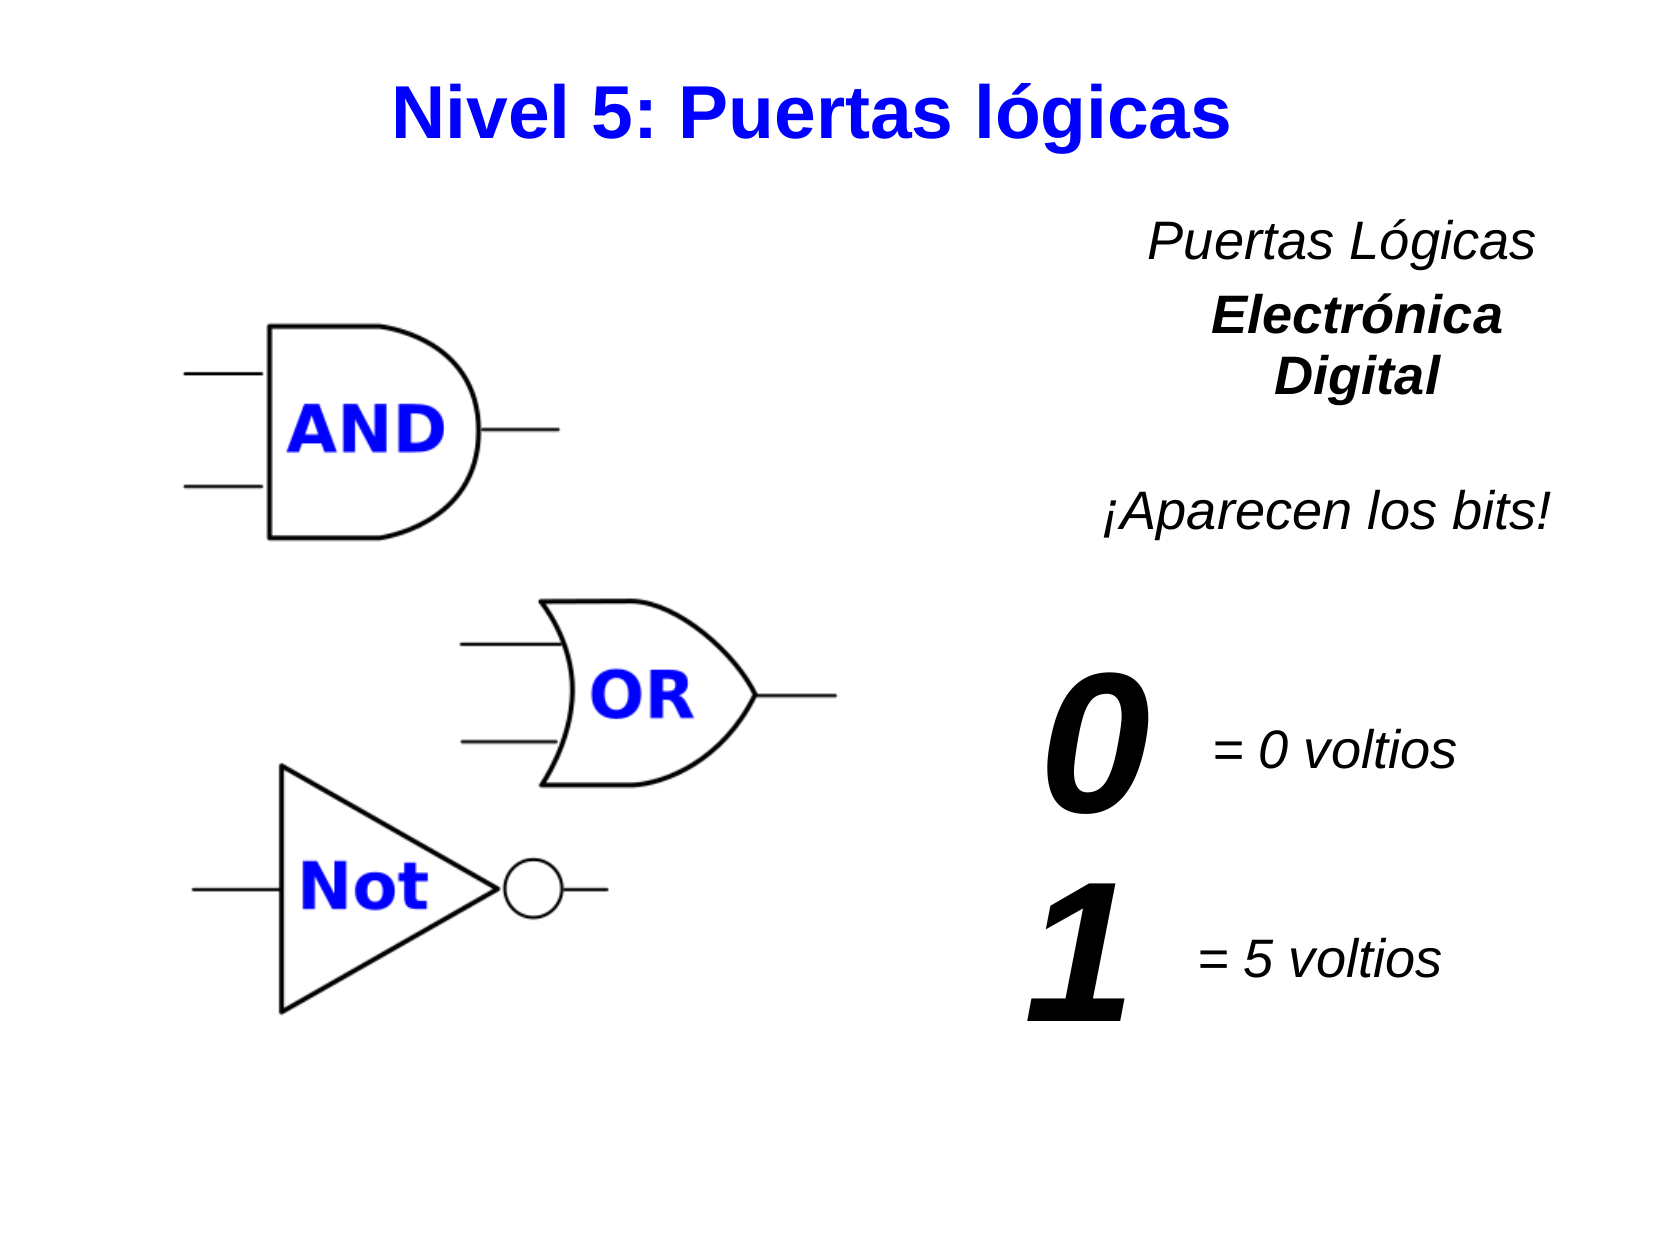

Nivel 5: Puertas lógicas
Puertas Lógicas
Electrónica Digital
¡Aparecen los bits!
0
= 0 voltios
1
= 5 voltios